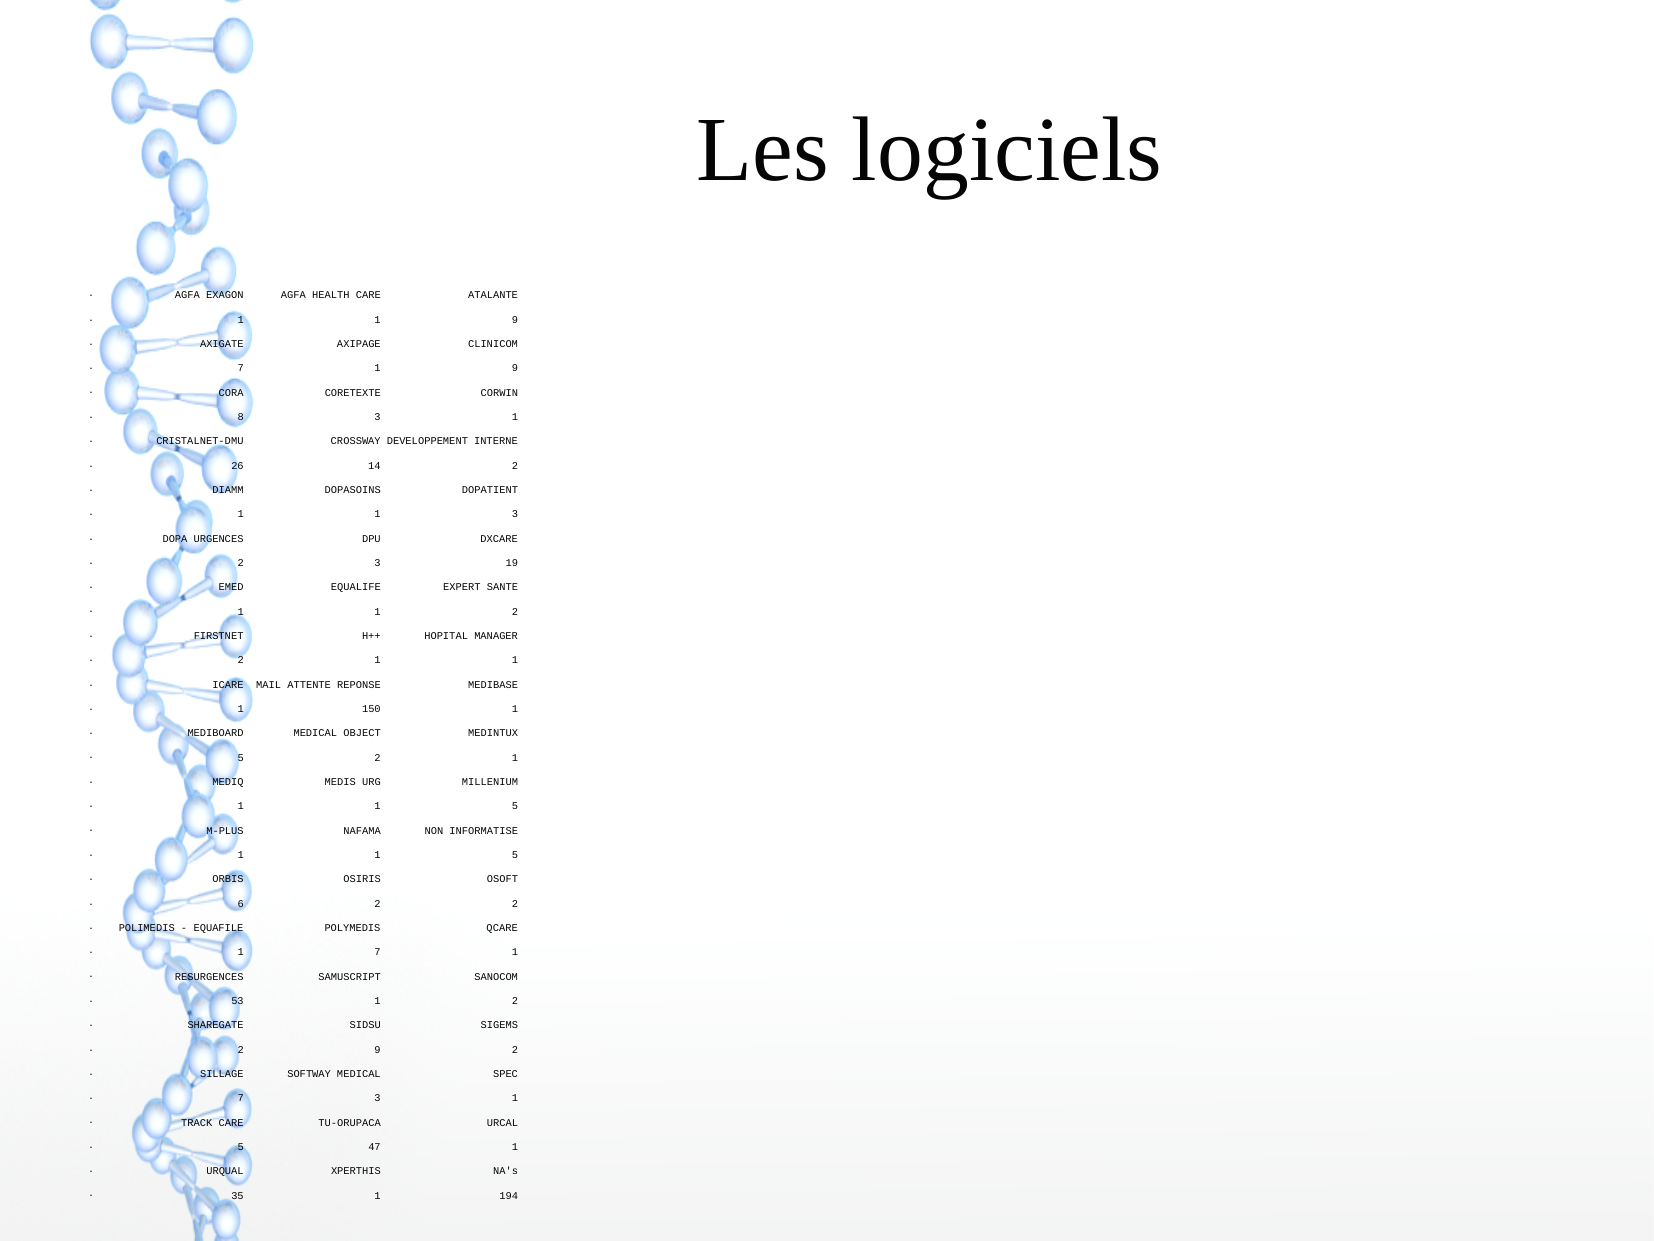

# Les logiciels
 AGFA EXAGON AGFA HEALTH CARE ATALANTE
 1 1 9
 AXIGATE AXIPAGE CLINICOM
 7 1 9
 CORA CORETEXTE CORWIN
 8 3 1
 CRISTALNET-DMU CROSSWAY DEVELOPPEMENT INTERNE
 26 14 2
 DIAMM DOPASOINS DOPATIENT
 1 1 3
 DOPA URGENCES DPU DXCARE
 2 3 19
 EMED EQUALIFE EXPERT SANTE
 1 1 2
 FIRSTNET H++ HOPITAL MANAGER
 2 1 1
 ICARE MAIL ATTENTE REPONSE MEDIBASE
 1 150 1
 MEDIBOARD MEDICAL OBJECT MEDINTUX
 5 2 1
 MEDIQ MEDIS URG MILLENIUM
 1 1 5
 M-PLUS NAFAMA NON INFORMATISE
 1 1 5
 ORBIS OSIRIS OSOFT
 6 2 2
 POLIMEDIS - EQUAFILE POLYMEDIS QCARE
 1 7 1
 RESURGENCES SAMUSCRIPT SANOCOM
 53 1 2
 SHAREGATE SIDSU SIGEMS
 2 9 2
 SILLAGE SOFTWAY MEDICAL SPEC
 7 3 1
 TRACK CARE TU-ORUPACA URCAL
 5 47 1
 URQUAL XPERTHIS NA's
 35 1 194